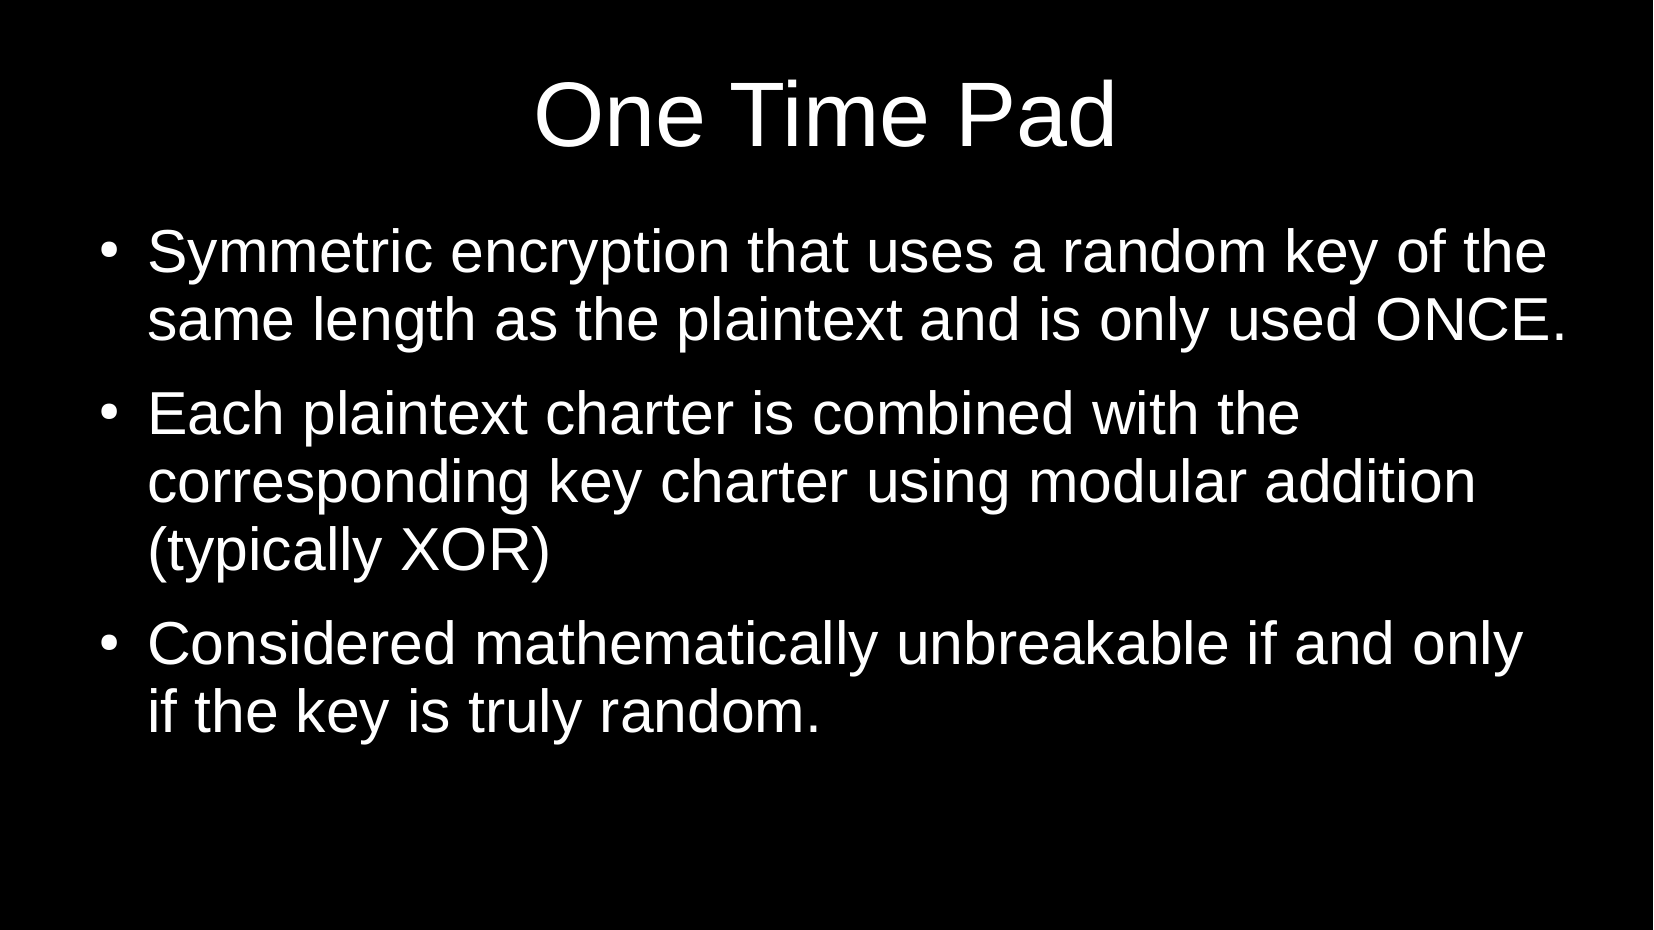

# One Time Pad
Symmetric encryption that uses a random key of the same length as the plaintext and is only used ONCE.
Each plaintext charter is combined with the corresponding key charter using modular addition (typically XOR)
Considered mathematically unbreakable if and only if the key is truly random.